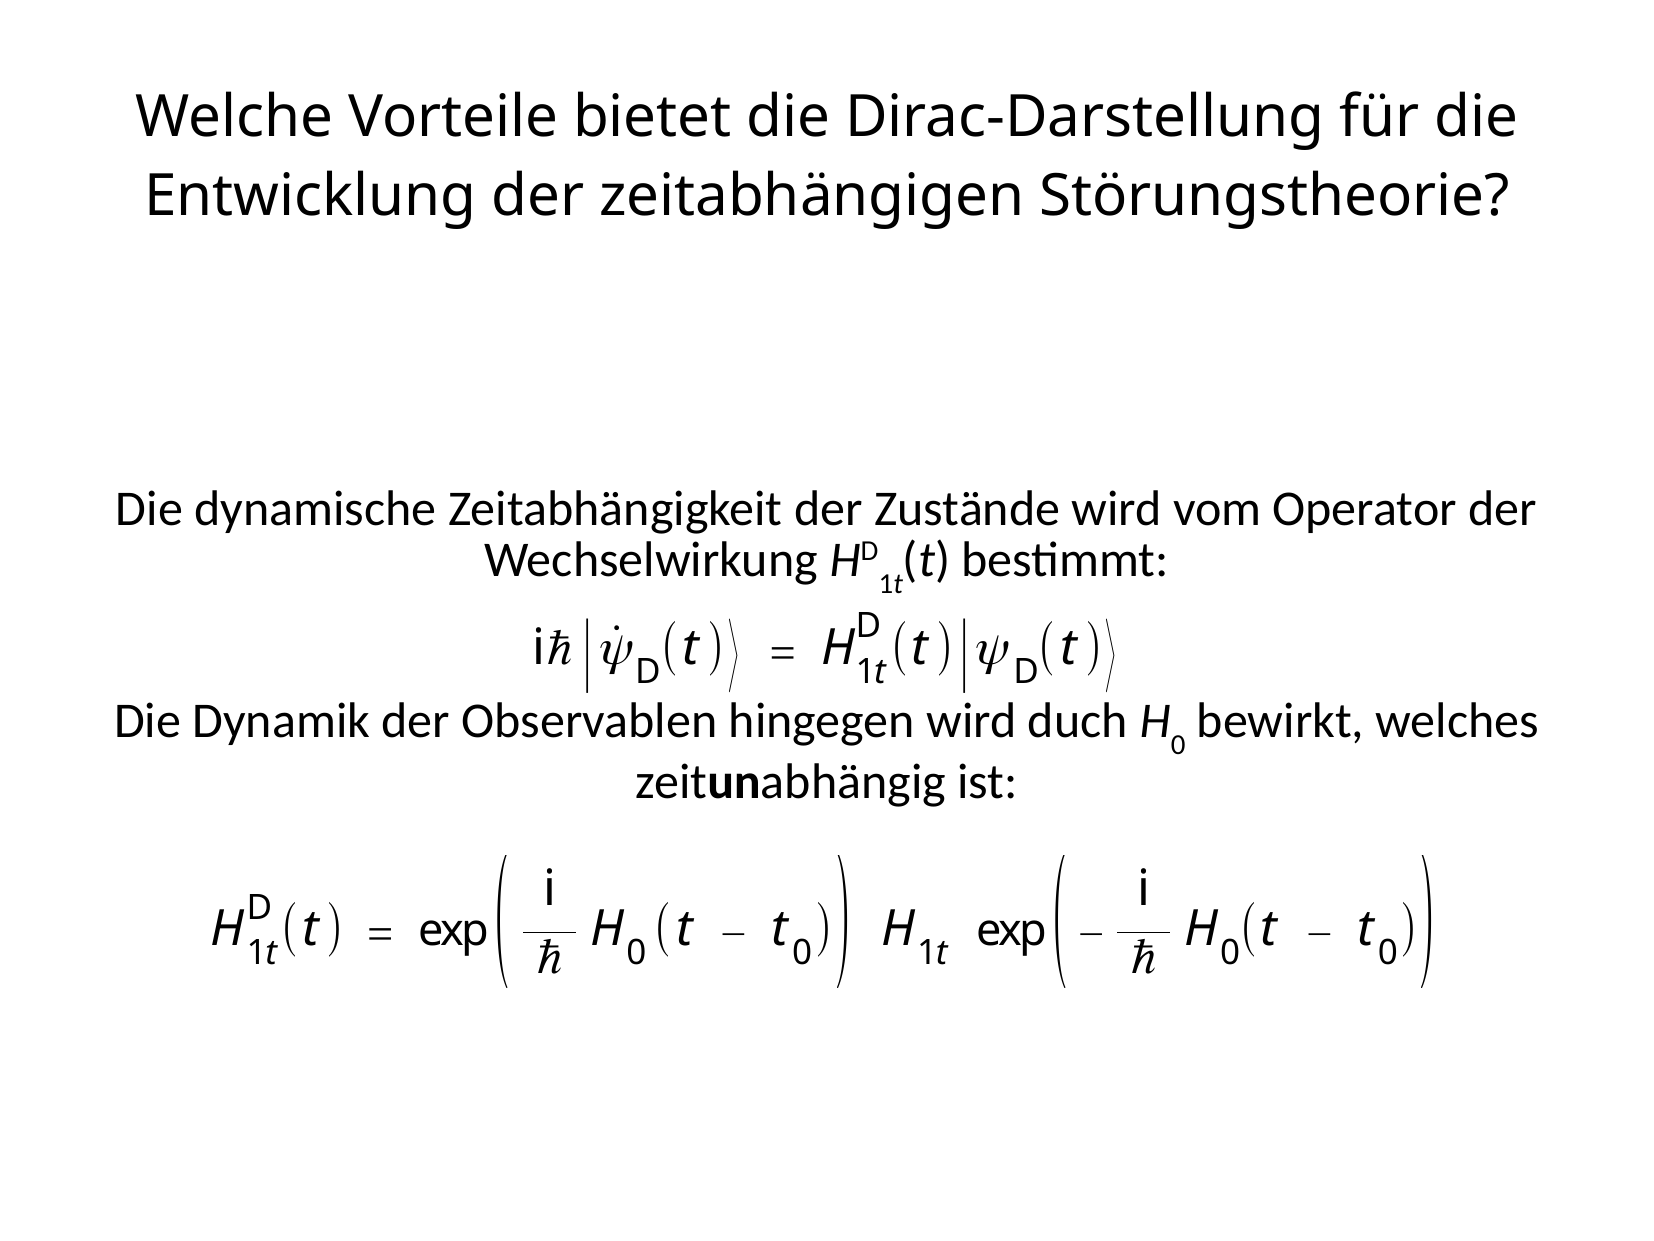

# Welche Vorteile bietet die Dirac-Darstellung für die Entwicklung der zeitabhängigen Störungstheorie?
Die dynamische Zeitabhängigkeit der Zustände wird vom Operator der Wechselwirkung HD1t(t) bestimmt:
Die Dynamik der Observablen hingegen wird duch H0 bewirkt, welches zeitunabhängig ist: